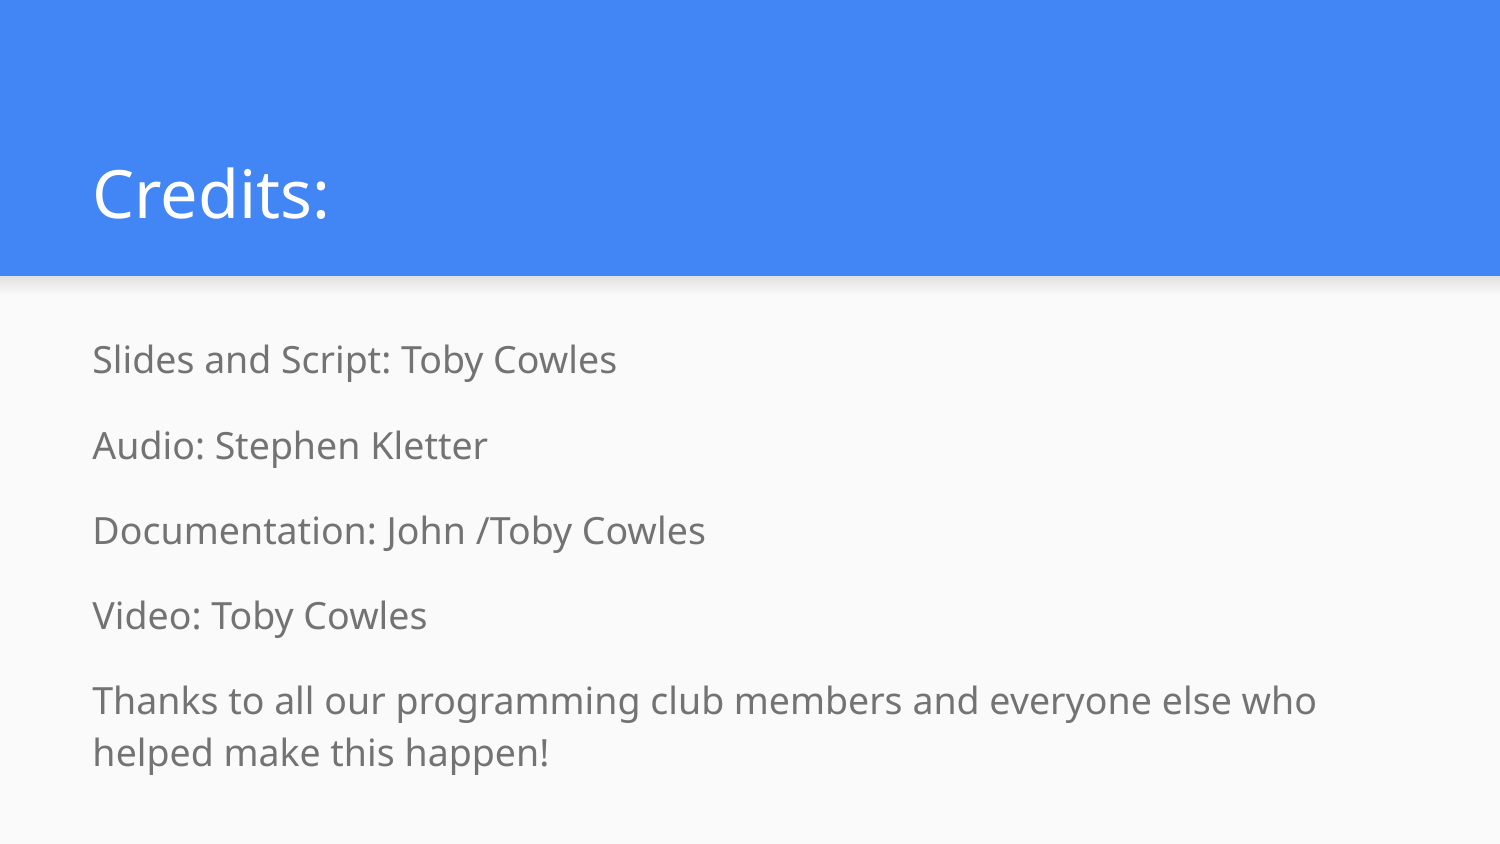

# Credits:
Slides and Script: Toby Cowles
Audio: Stephen Kletter
Documentation: John /Toby Cowles
Video: Toby Cowles
Thanks to all our programming club members and everyone else who helped make this happen!